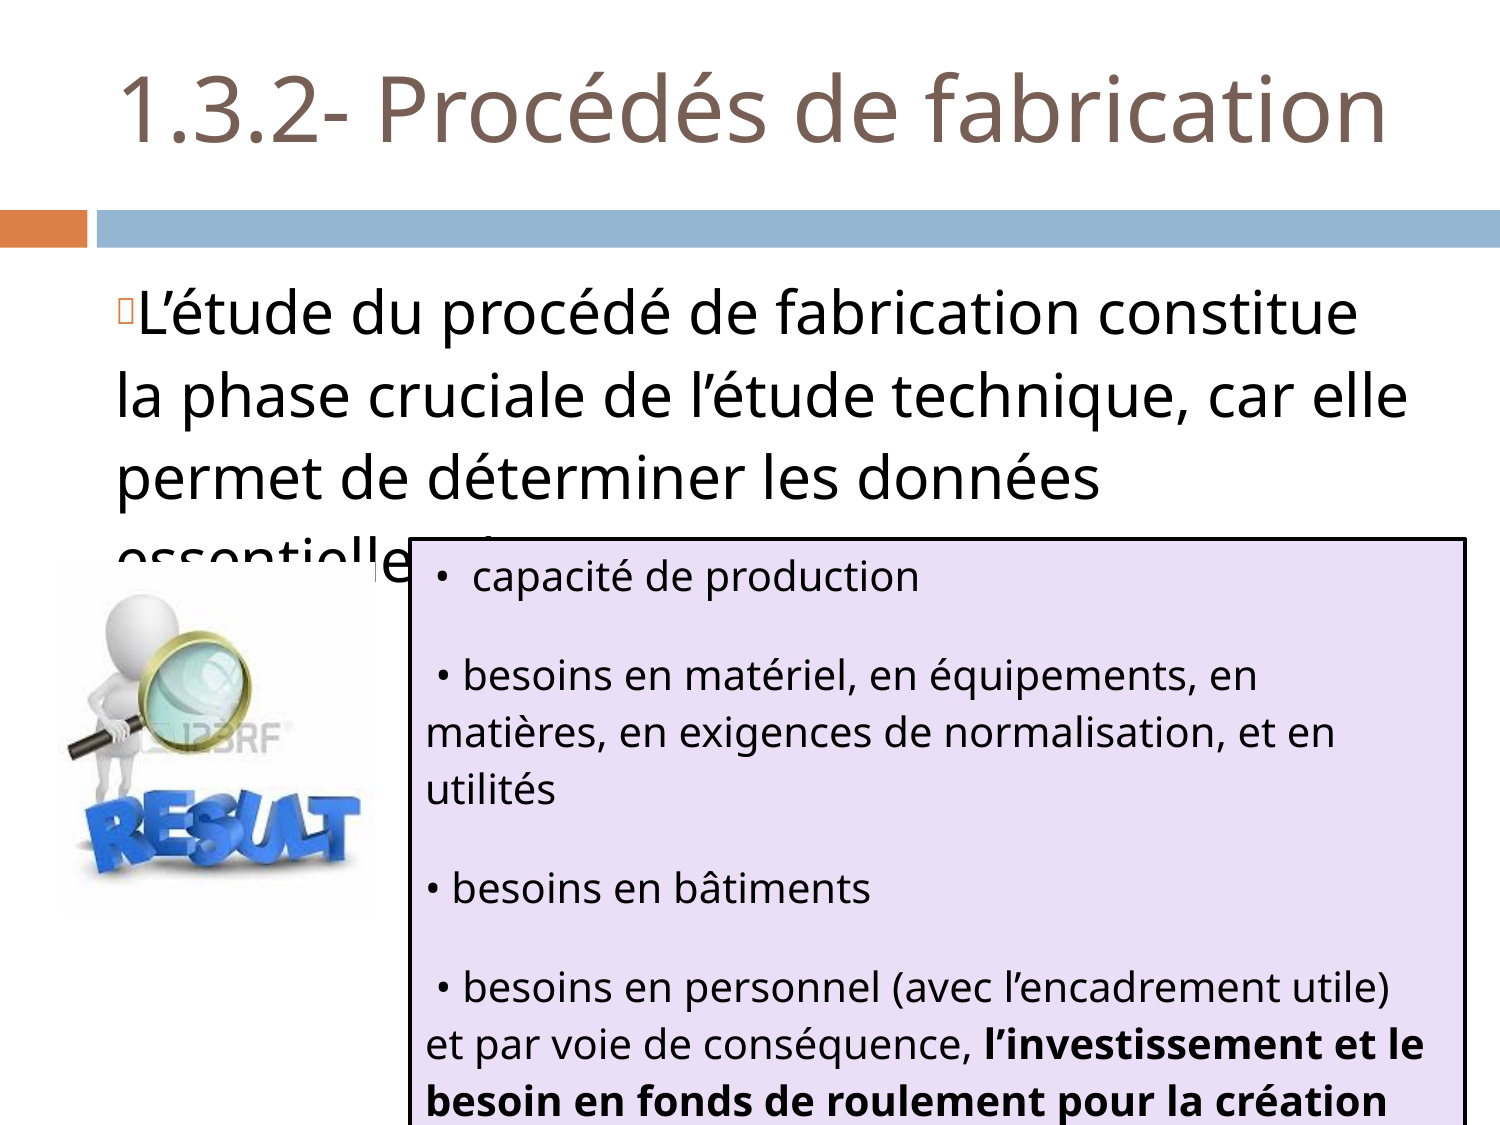

# 1.3.2- Procédés de fabrication
L’étude du procédé de fabrication constitue la phase cruciale de l’étude technique, car elle permet de déterminer les données essentielles du projet : •
 • capacité de production
 • besoins en matériel, en équipements, en matières, en exigences de normalisation, et en utilités
• besoins en bâtiments
 • besoins en personnel (avec l’encadrement utile)
et par voie de conséquence, l’investissement et le besoin en fonds de roulement pour la création de l’entreprise.